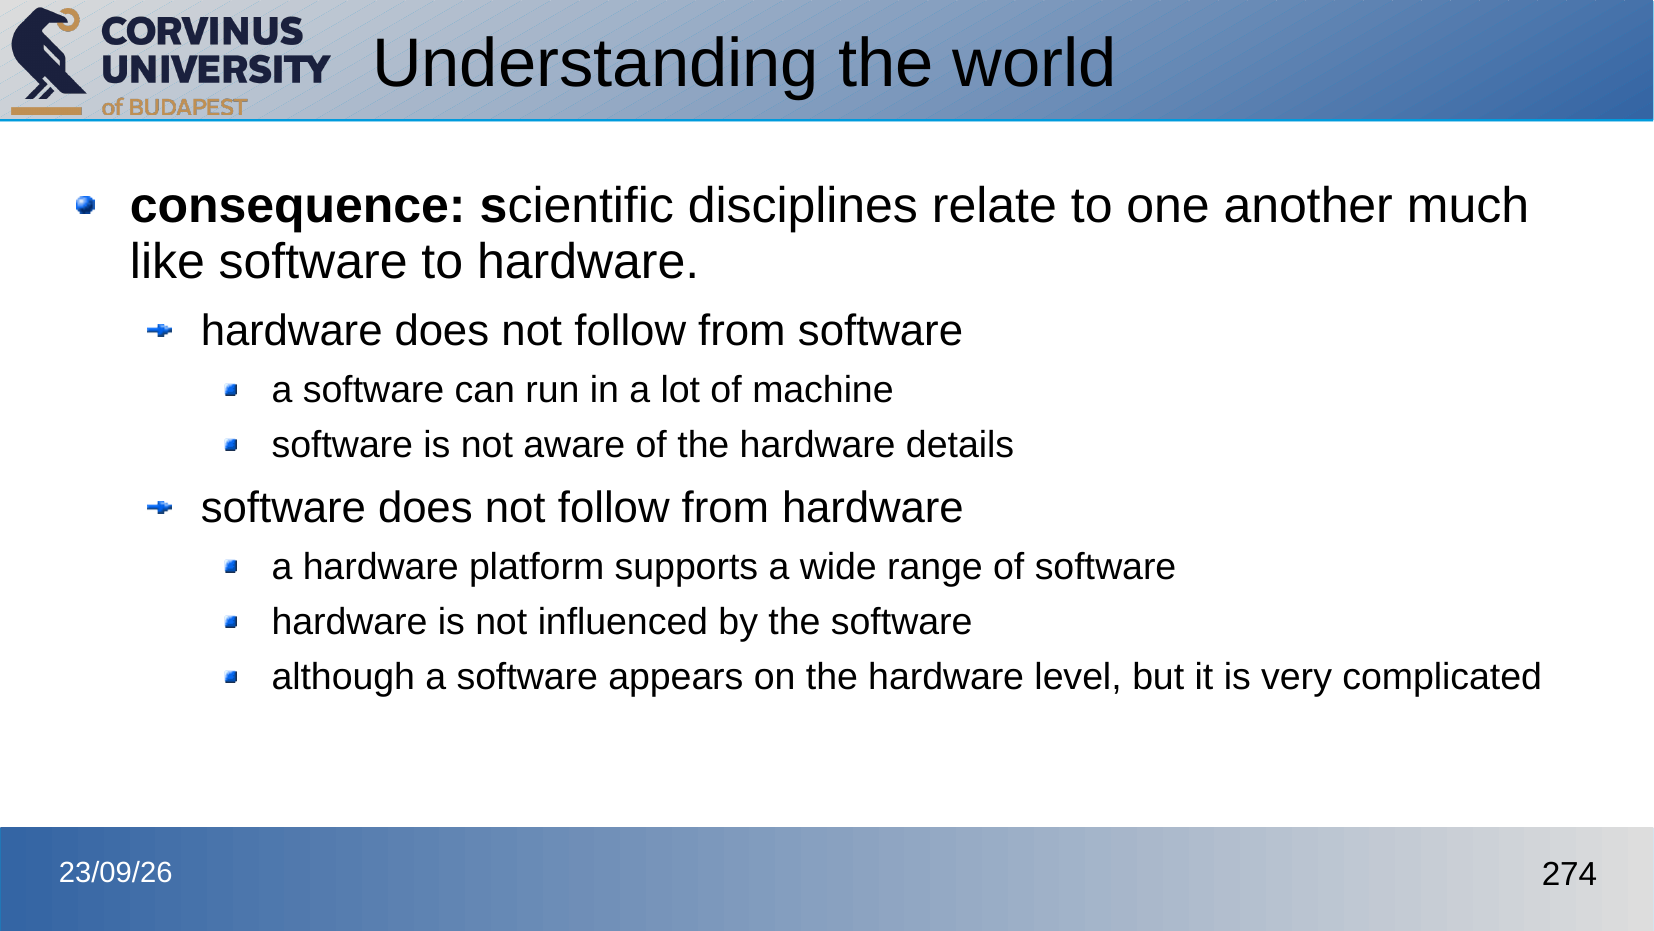

# Understanding the world
consequence: scientific disciplines relate to one another much like software to hardware.
hardware does not follow from software
a software can run in a lot of machine
software is not aware of the hardware details
software does not follow from hardware
a hardware platform supports a wide range of software
hardware is not influenced by the software
although a software appears on the hardware level, but it is very complicated